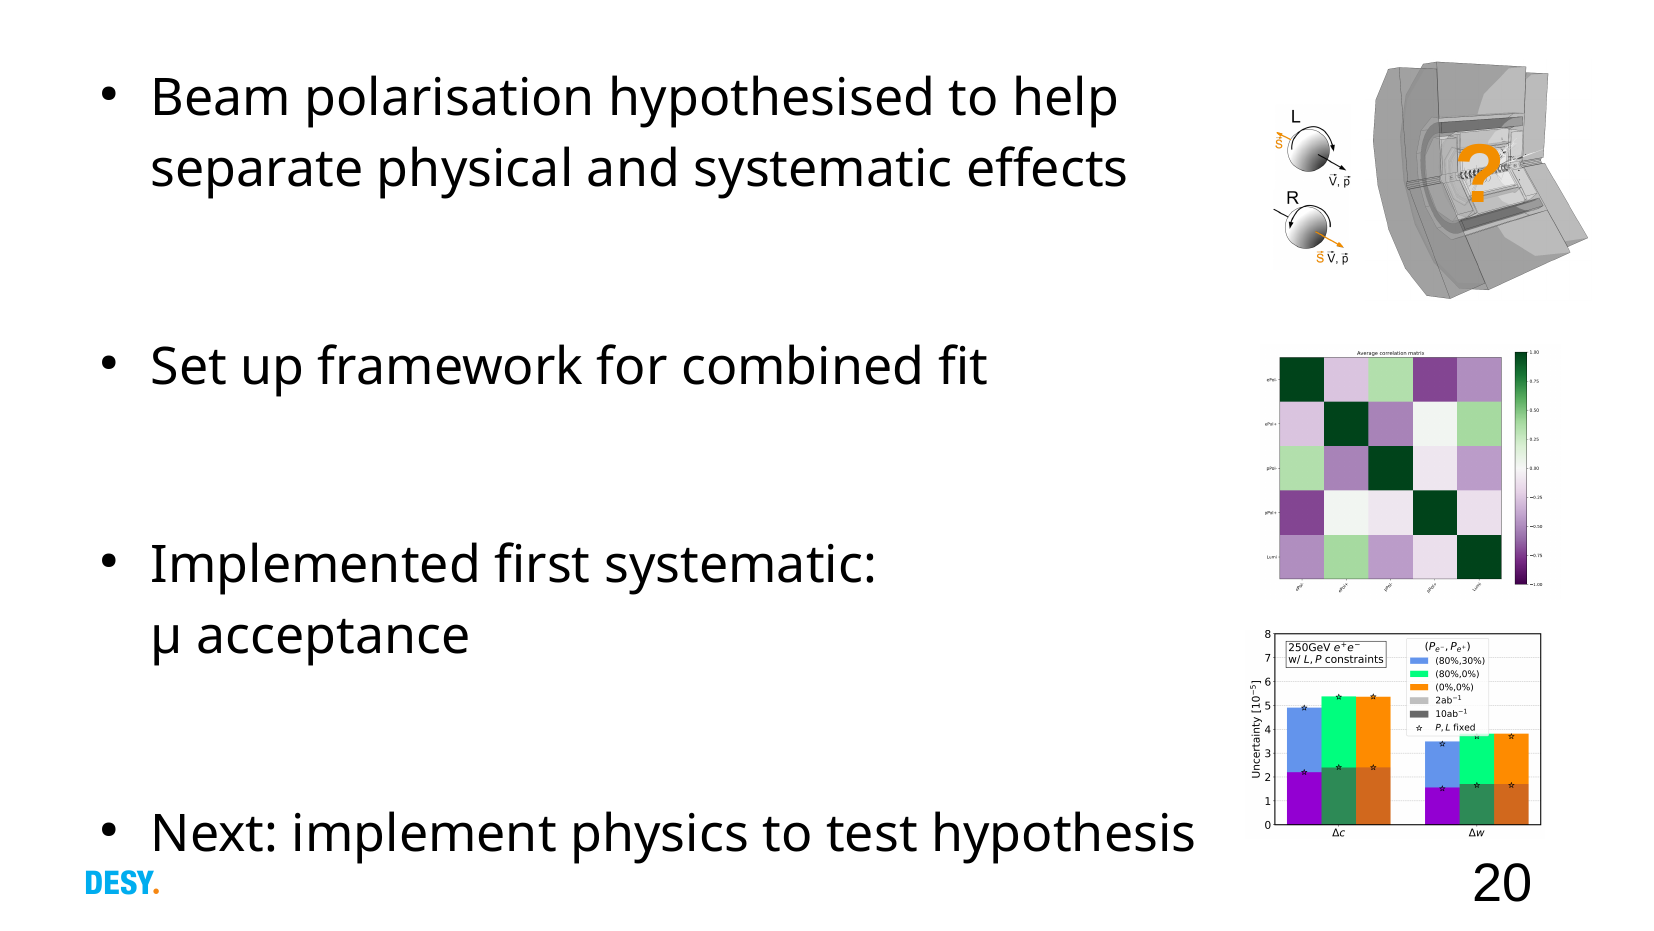

# Beam polarisation hypothesised to help separate physical and systematic effects
Set up framework for combined fit
Implemented first systematic:
μ acceptance
Next: implement physics to test hypothesis
?